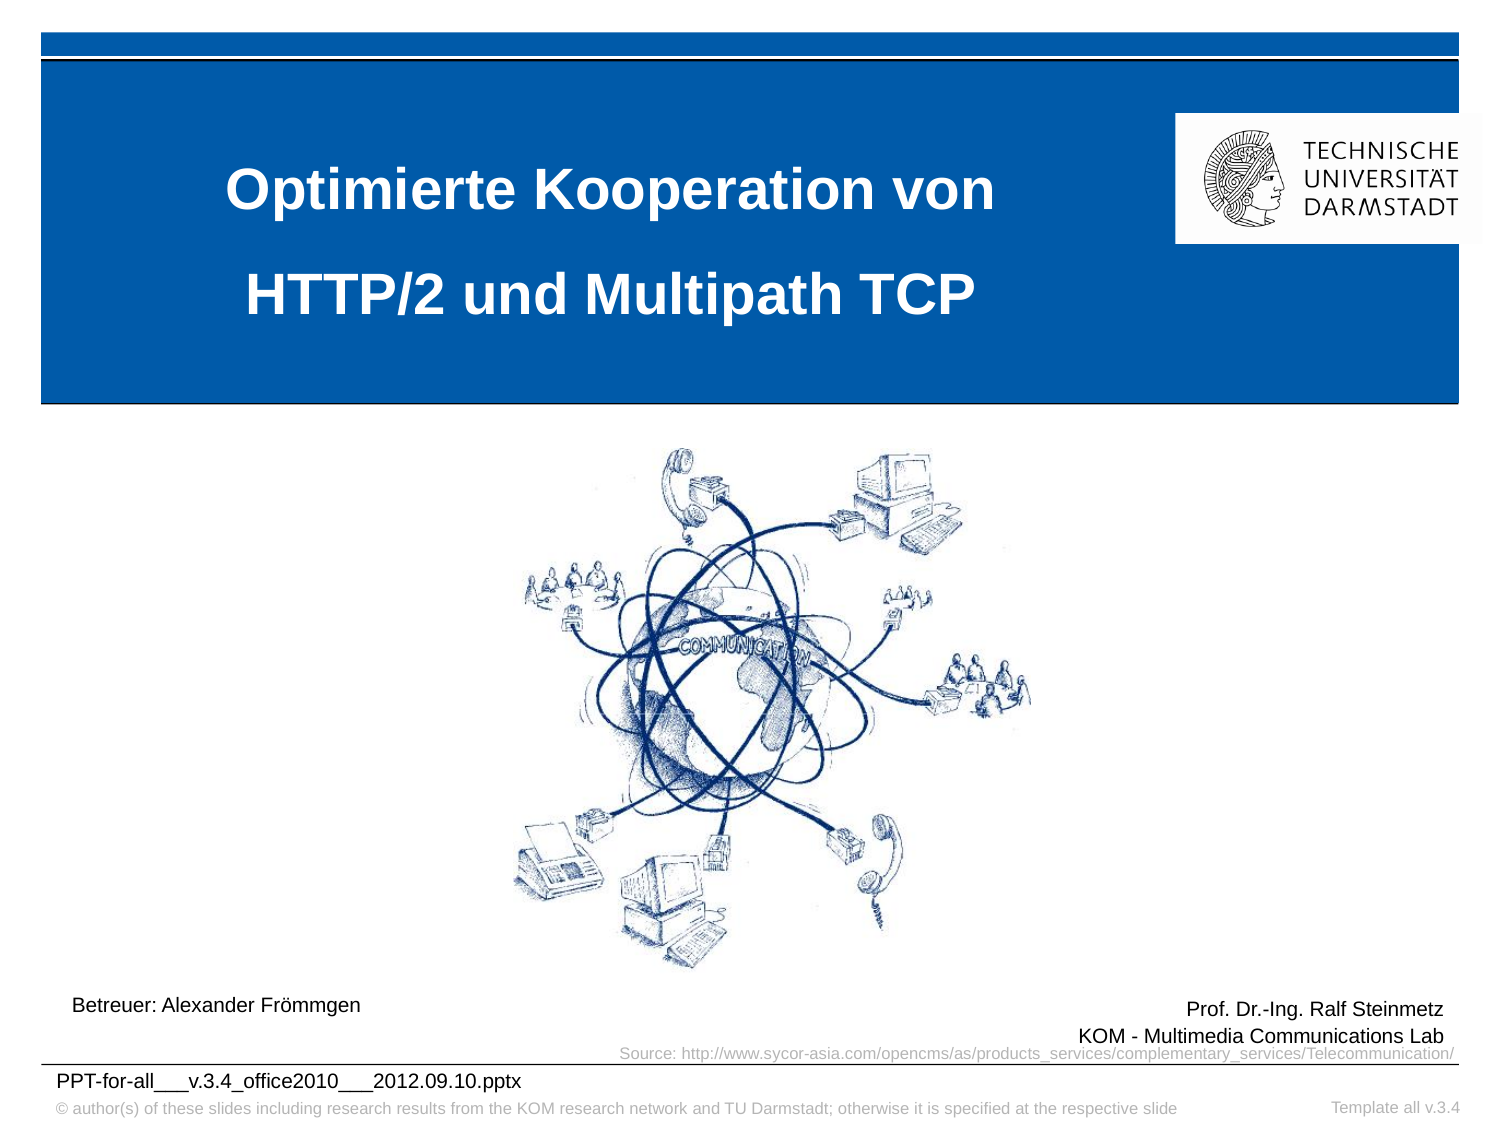

# Optimierte Kooperation von HTTP/2 und Multipath TCP
Betreuer: Alexander Frömmgen
Source: http://www.sycor-asia.com/opencms/as/products_services/complementary_services/Telecommunication/